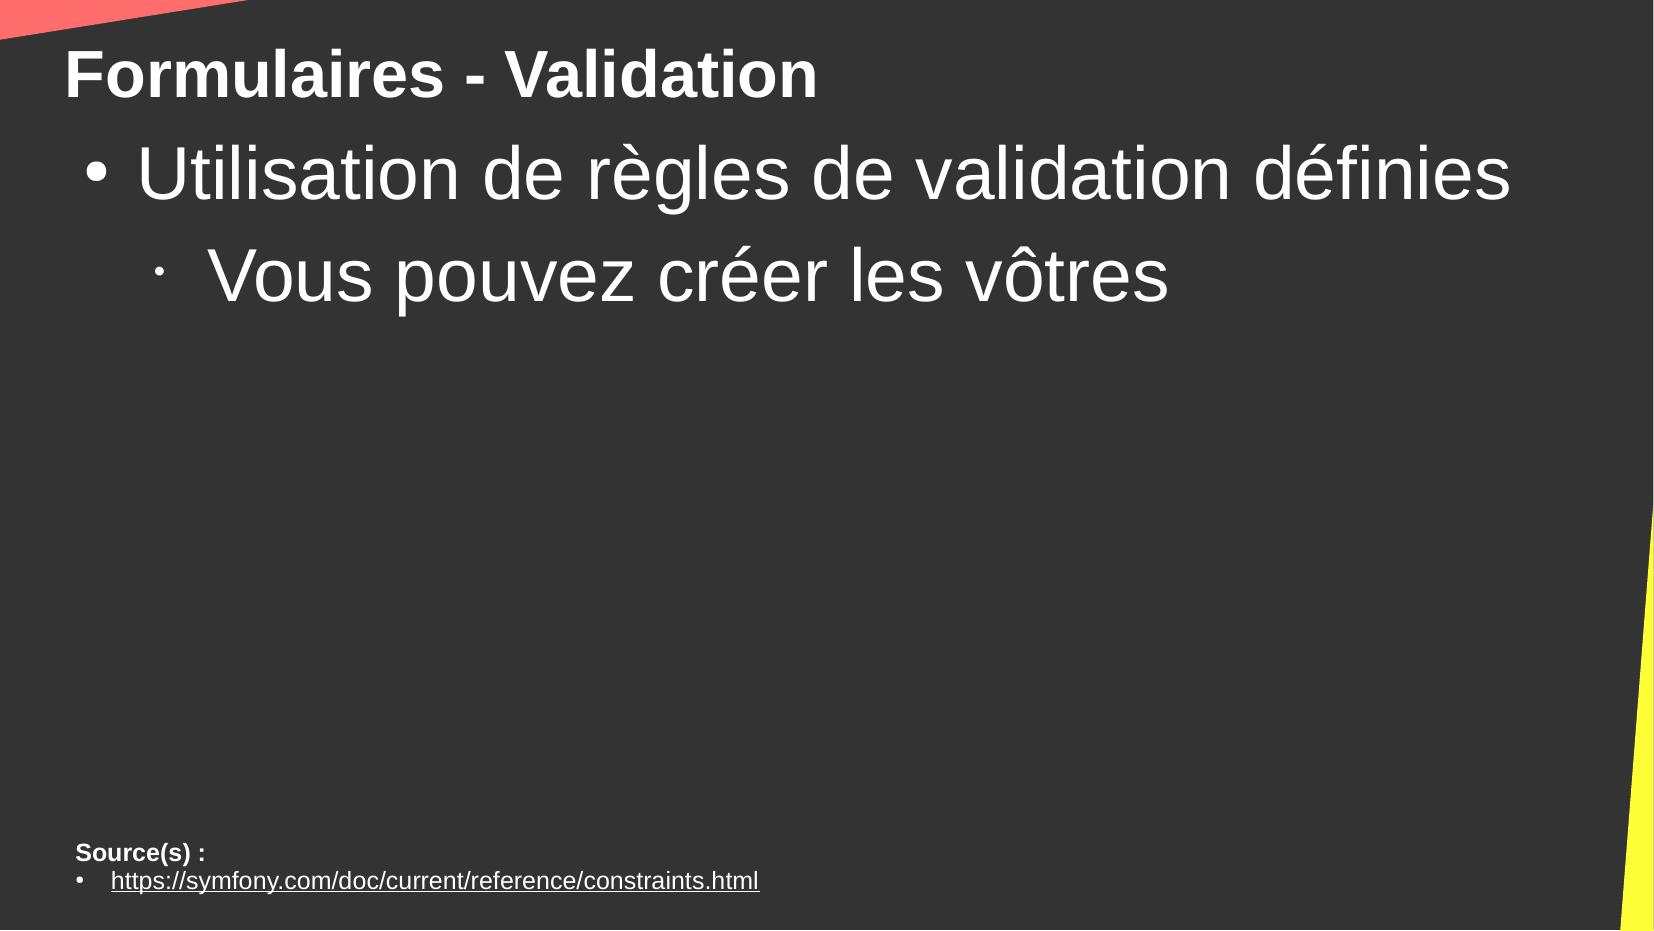

# Formulaires - Validation
Utilisation de règles de validation définies
Vous pouvez créer les vôtres
Source(s) :
https://symfony.com/doc/current/reference/constraints.html